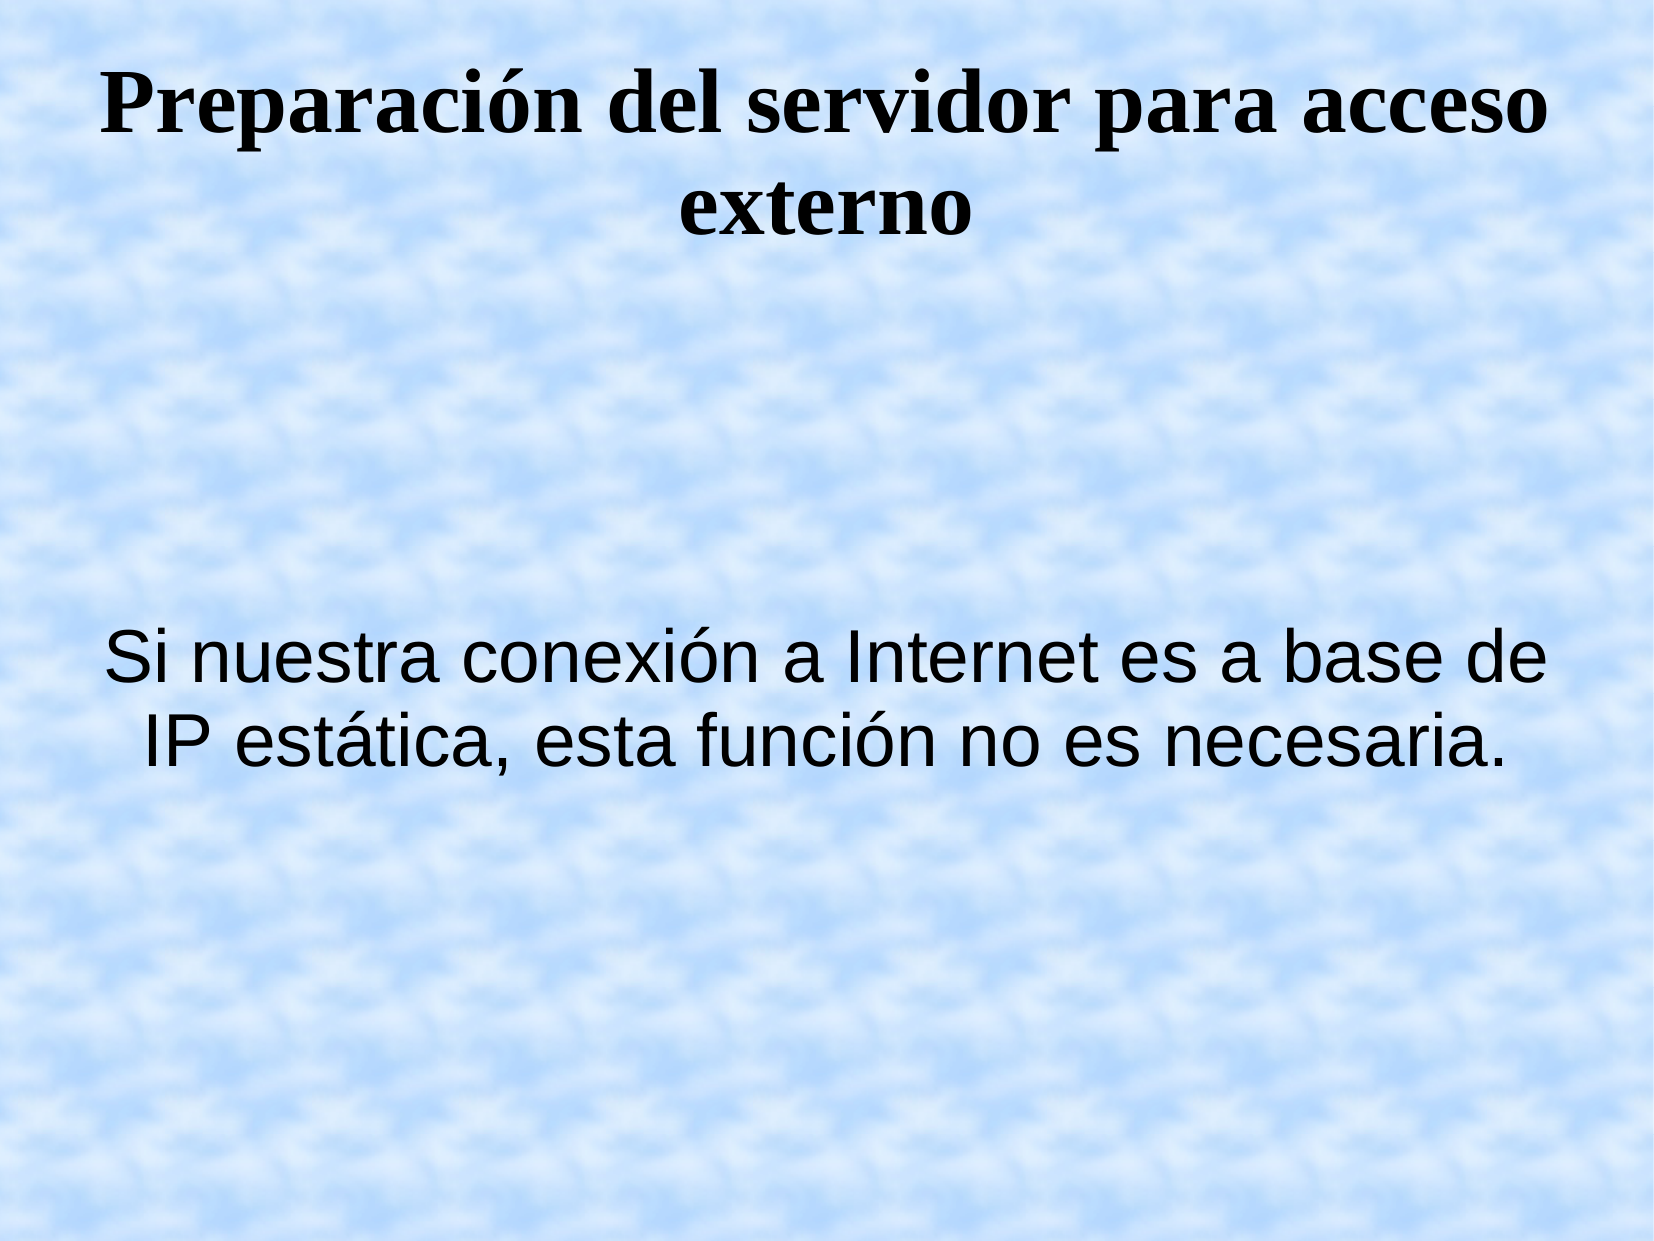

# Preparación del servidor para acceso externo
Si nuestra conexión a Internet es a base de IP estática, esta función no es necesaria.